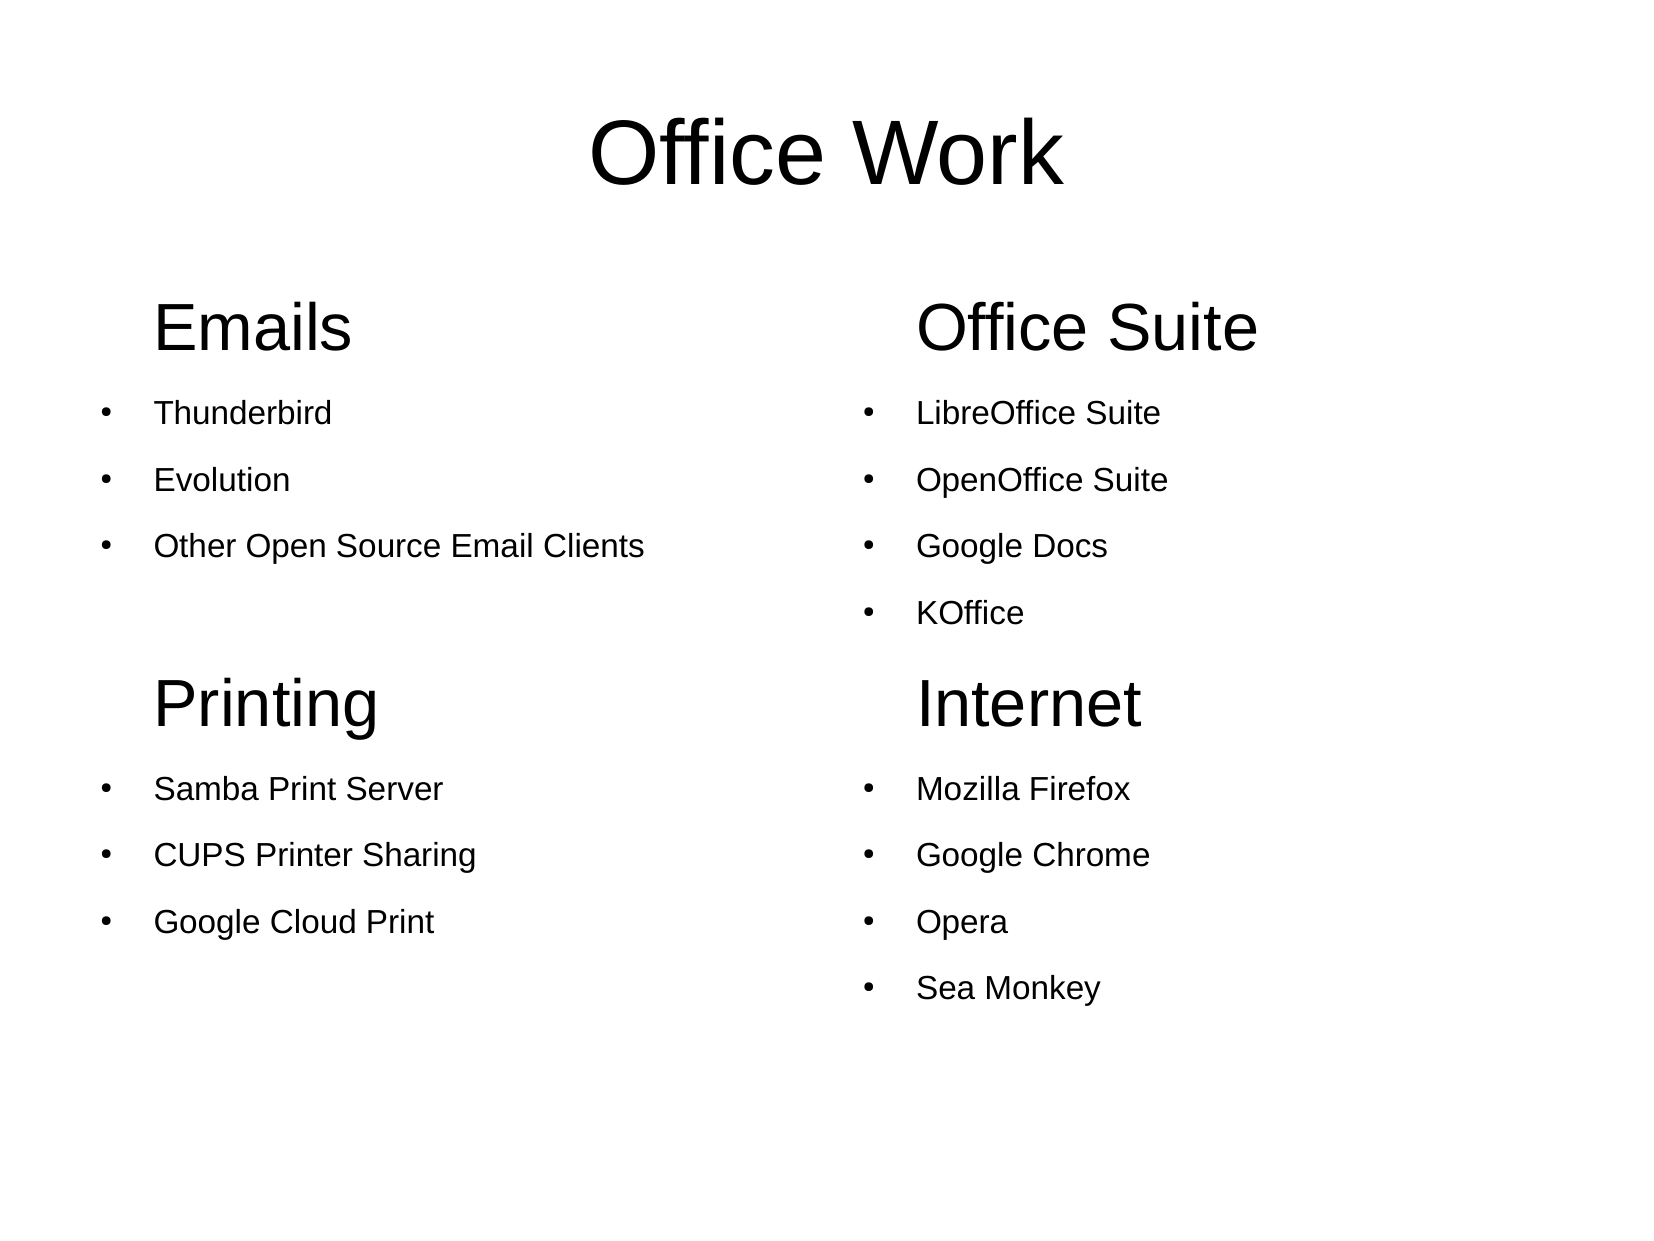

# Office Work
Emails
Thunderbird
Evolution
Other Open Source Email Clients
Office Suite
LibreOffice Suite
OpenOffice Suite
Google Docs
KOffice
Printing
Samba Print Server
CUPS Printer Sharing
Google Cloud Print
Internet
Mozilla Firefox
Google Chrome
Opera
Sea Monkey